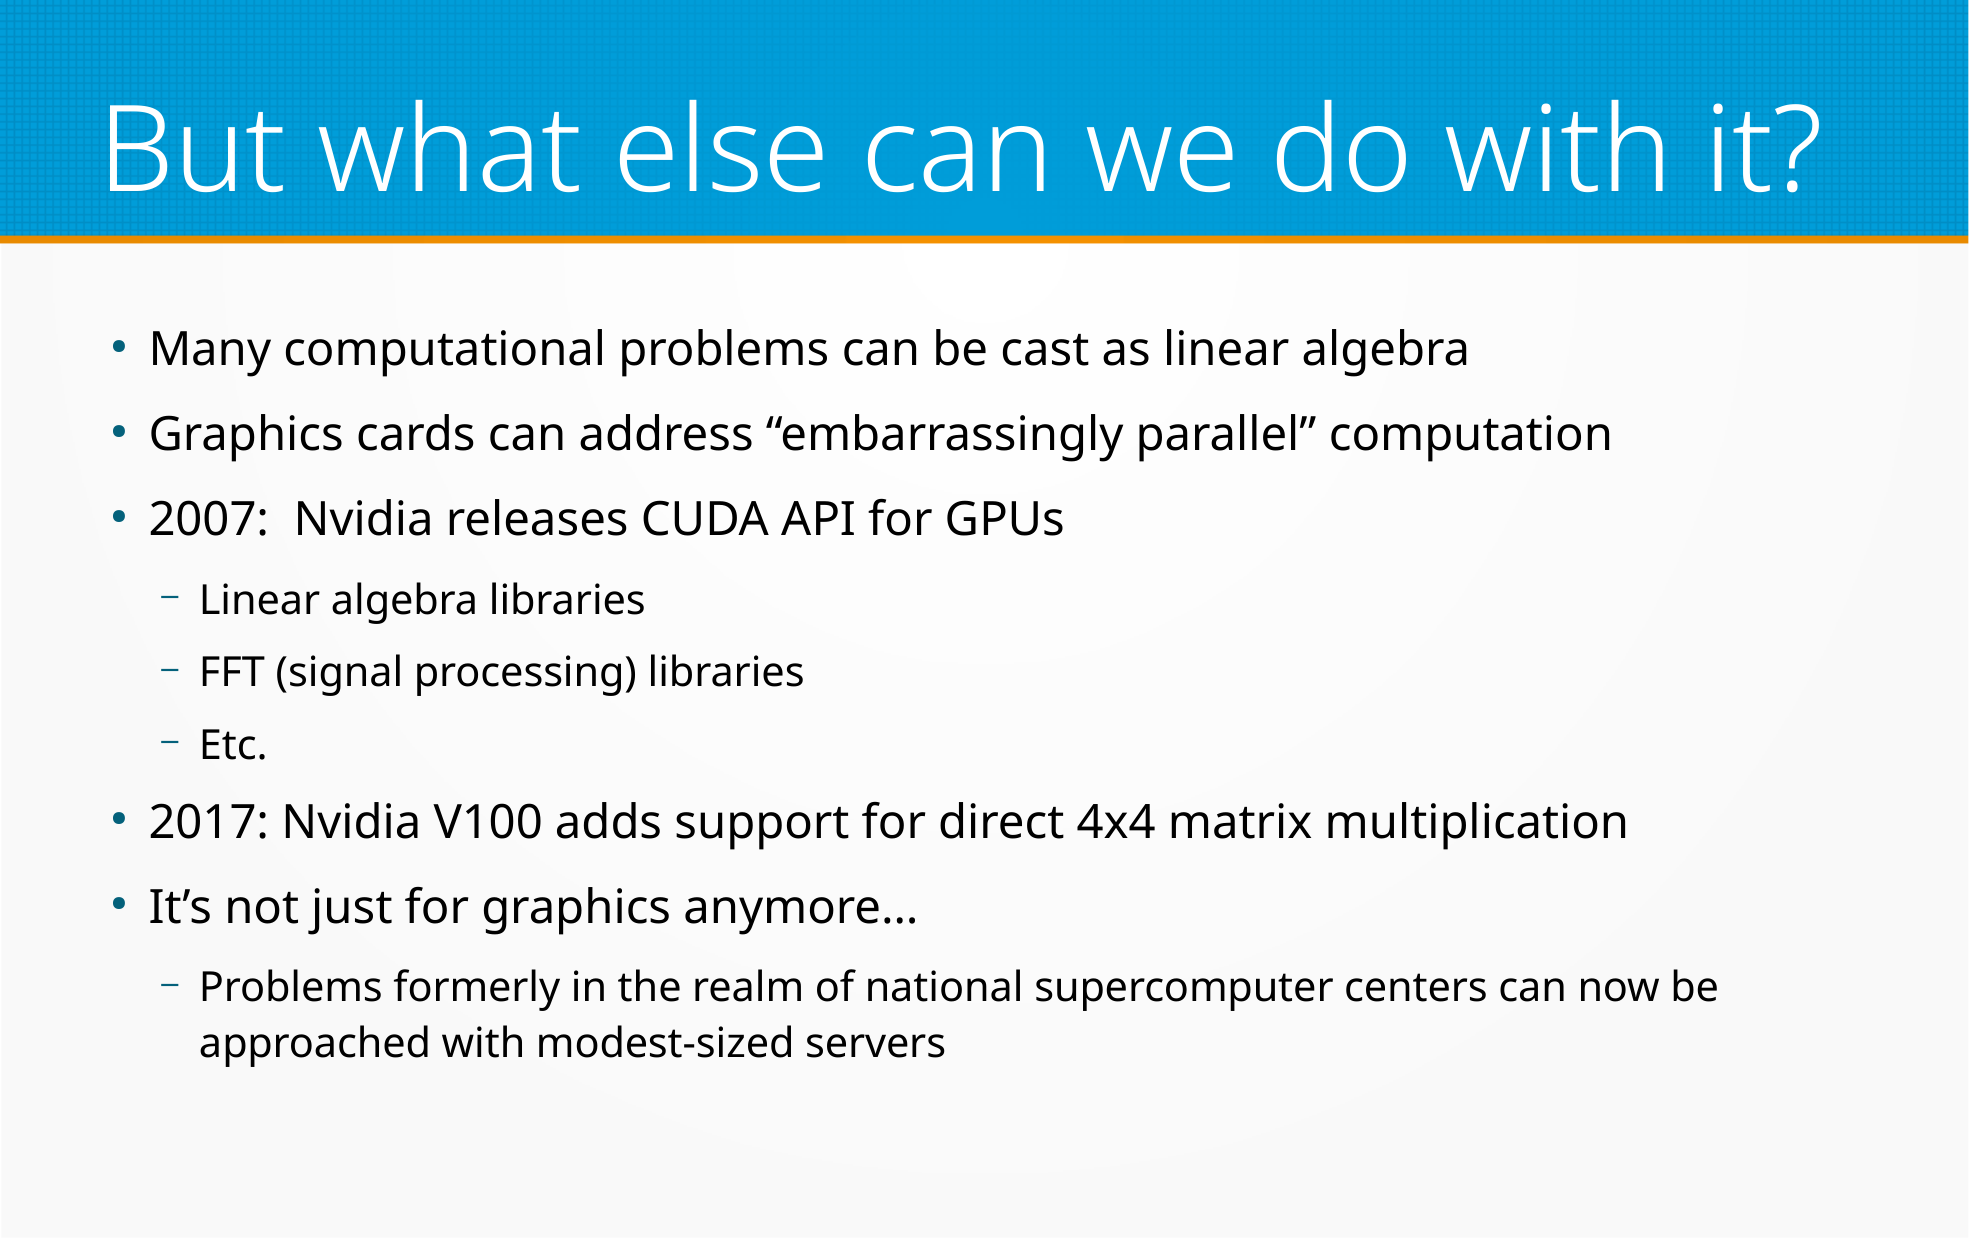

# But what else can we do with it?
Many computational problems can be cast as linear algebra
Graphics cards can address “embarrassingly parallel” computation
2007: Nvidia releases CUDA API for GPUs
Linear algebra libraries
FFT (signal processing) libraries
Etc.
2017: Nvidia V100 adds support for direct 4x4 matrix multiplication
It’s not just for graphics anymore…
Problems formerly in the realm of national supercomputer centers can now be approached with modest-sized servers